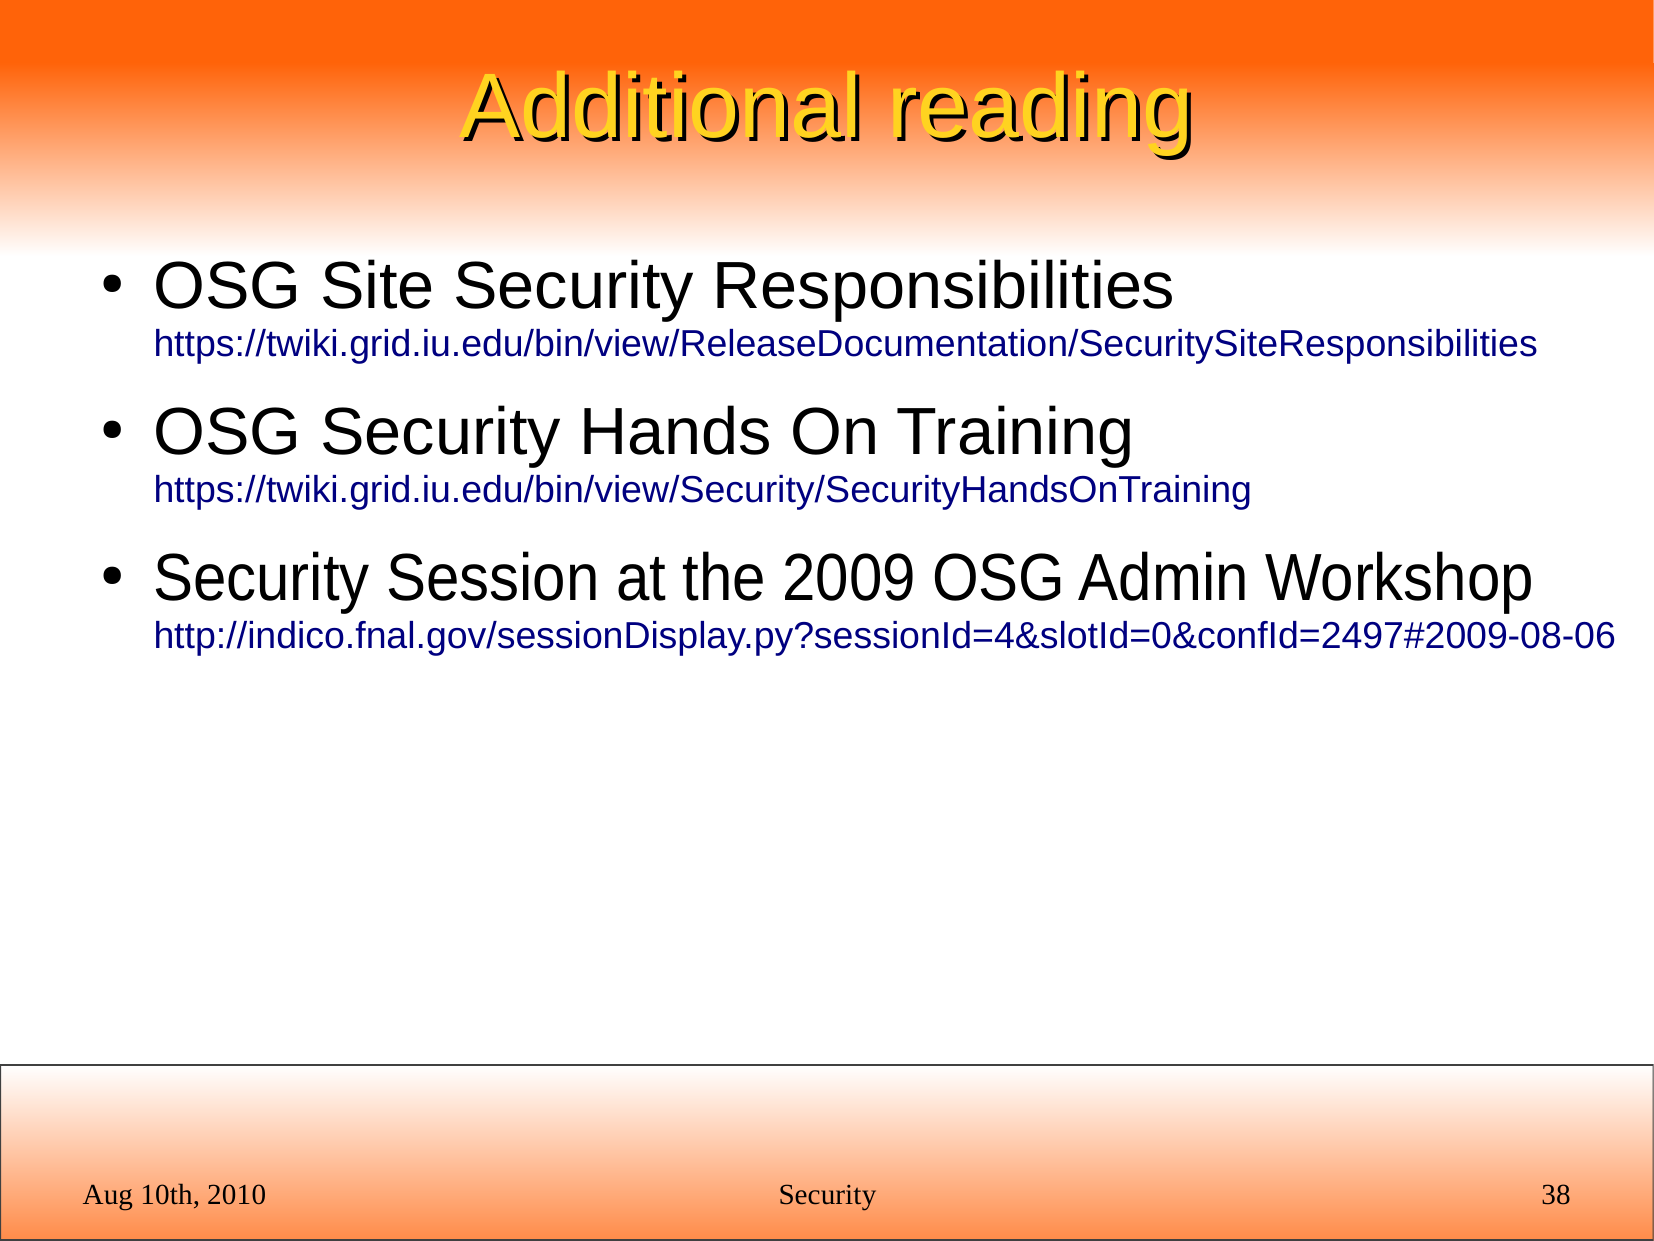

# Additional reading
OSG Site Security Responsibilities
https://twiki.grid.iu.edu/bin/view/ReleaseDocumentation/SecuritySiteResponsibilities
OSG Security Hands On Training
https://twiki.grid.iu.edu/bin/view/Security/SecurityHandsOnTraining
Security Session at the 2009 OSG Admin Workshop
http://indico.fnal.gov/sessionDisplay.py?sessionId=4&slotId=0&confId=2497#2009-08-06
Aug 10th, 2010
Security
38